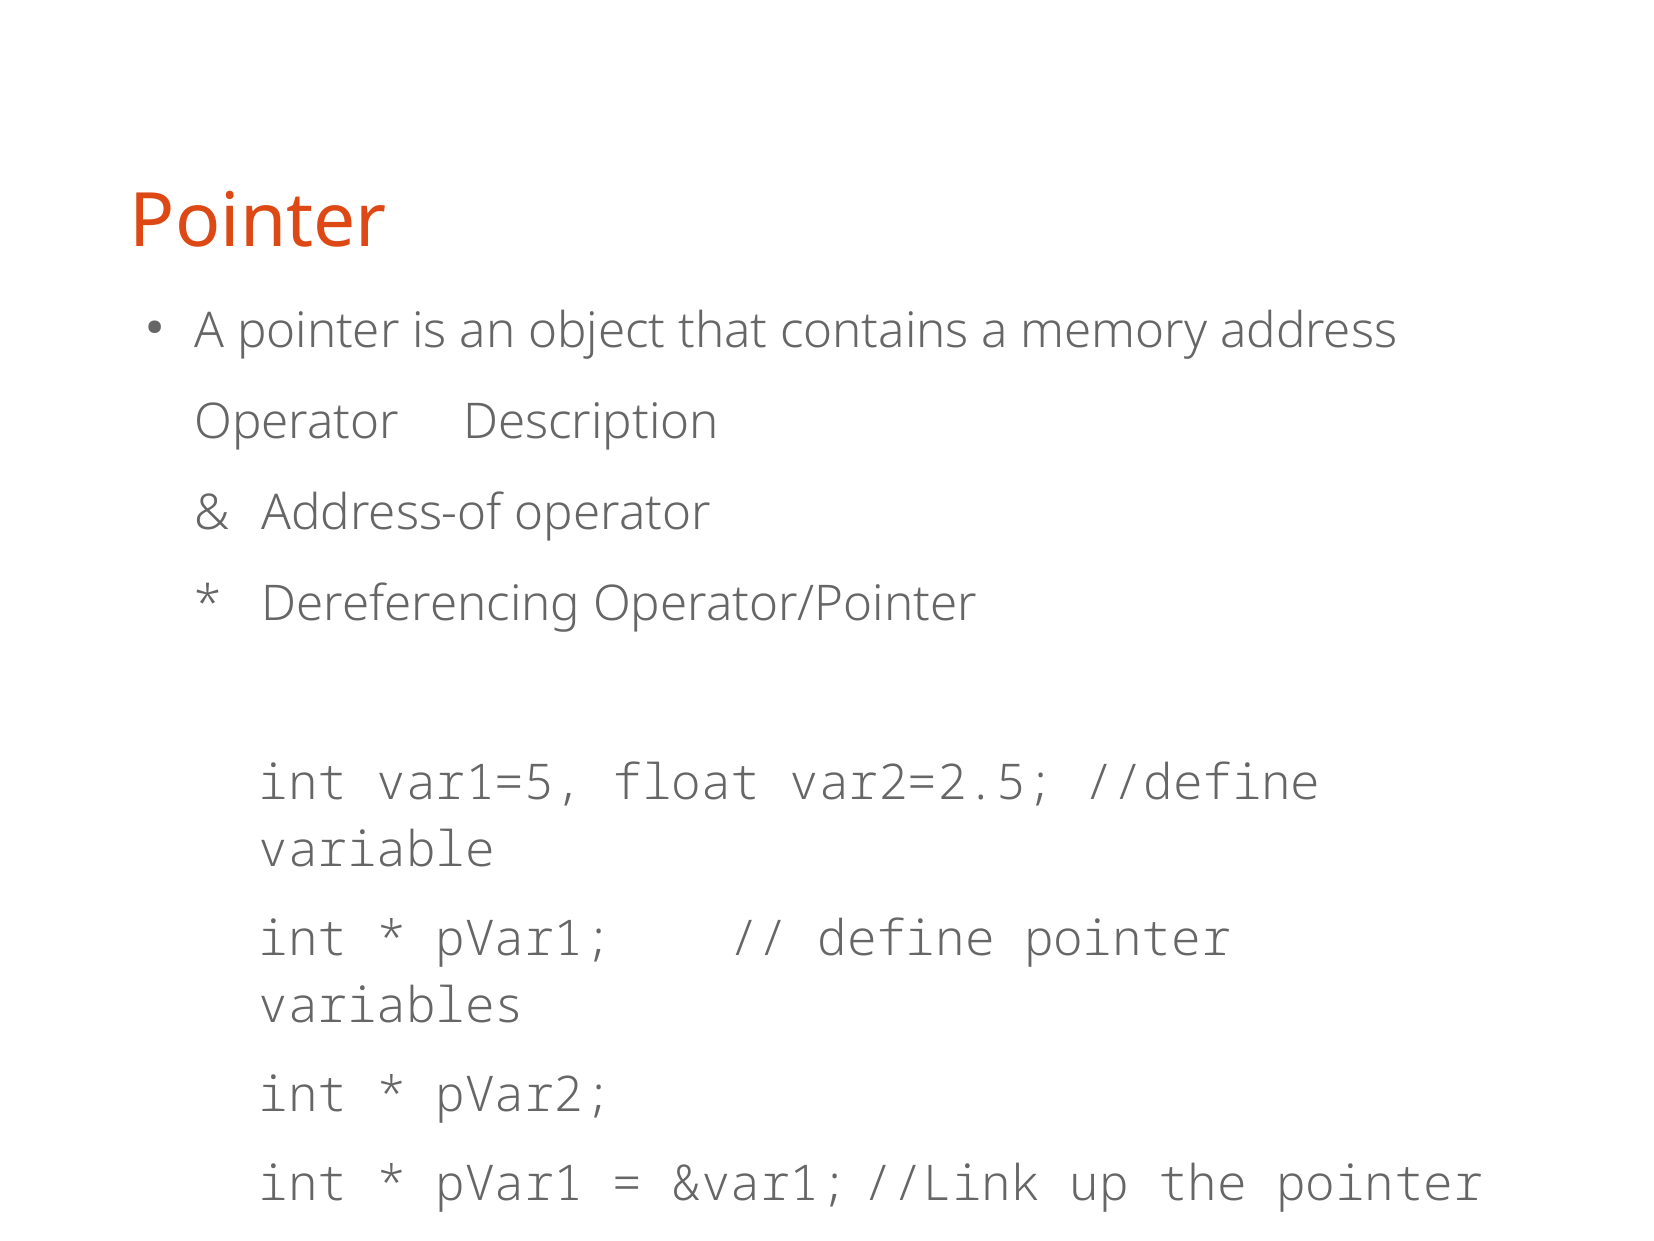

# Pointer
A pointer is an object that contains a memory address
Operator	Description
&				Address-of operator
*				Dereferencing Operator/Pointer
int var1=5, float var2=2.5; //define variable
int * pVar1;		// define pointer variables
int * pVar2;
int * pVar1 = &var1;	//Link up the pointer